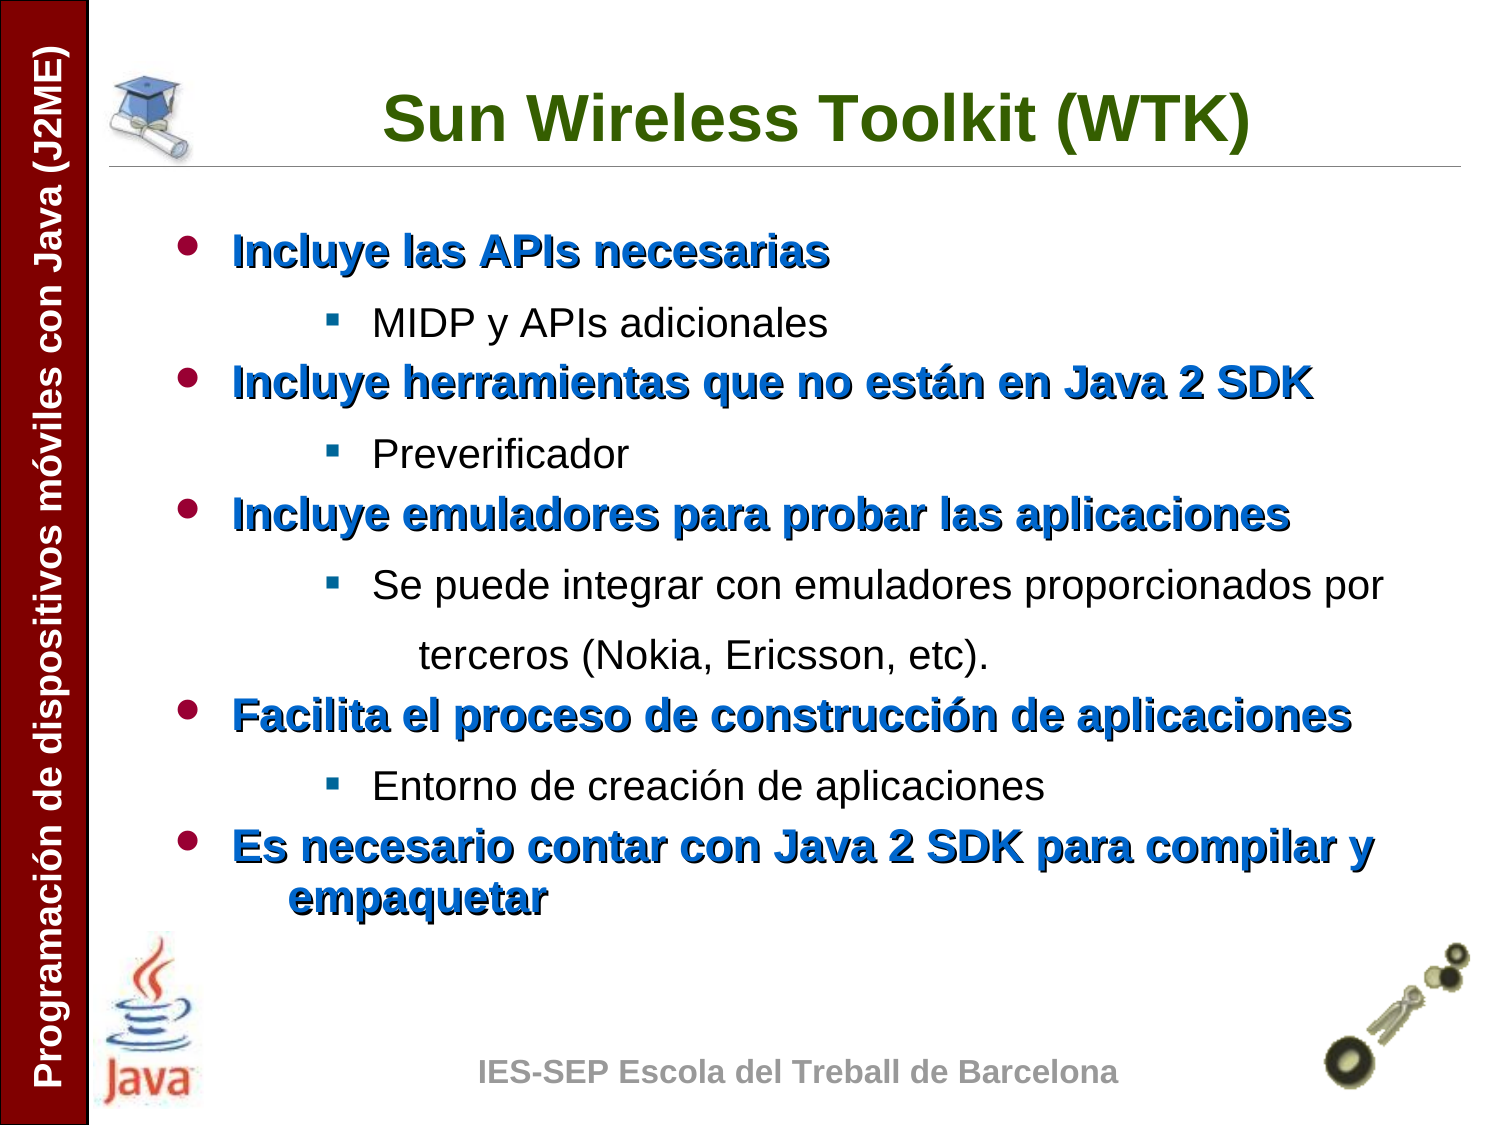

# Sun Wireless Toolkit (WTK)
Incluye las APIs necesarias
MIDP y APIs adicionales
Incluye herramientas que no están en Java 2 SDK
Preverificador
Incluye emuladores para probar las aplicaciones
Se puede integrar con emuladores proporcionados por terceros (Nokia, Ericsson, etc).
Facilita el proceso de construcción de aplicaciones
Entorno de creación de aplicaciones
Es necesario contar con Java 2 SDK para compilar y empaquetar